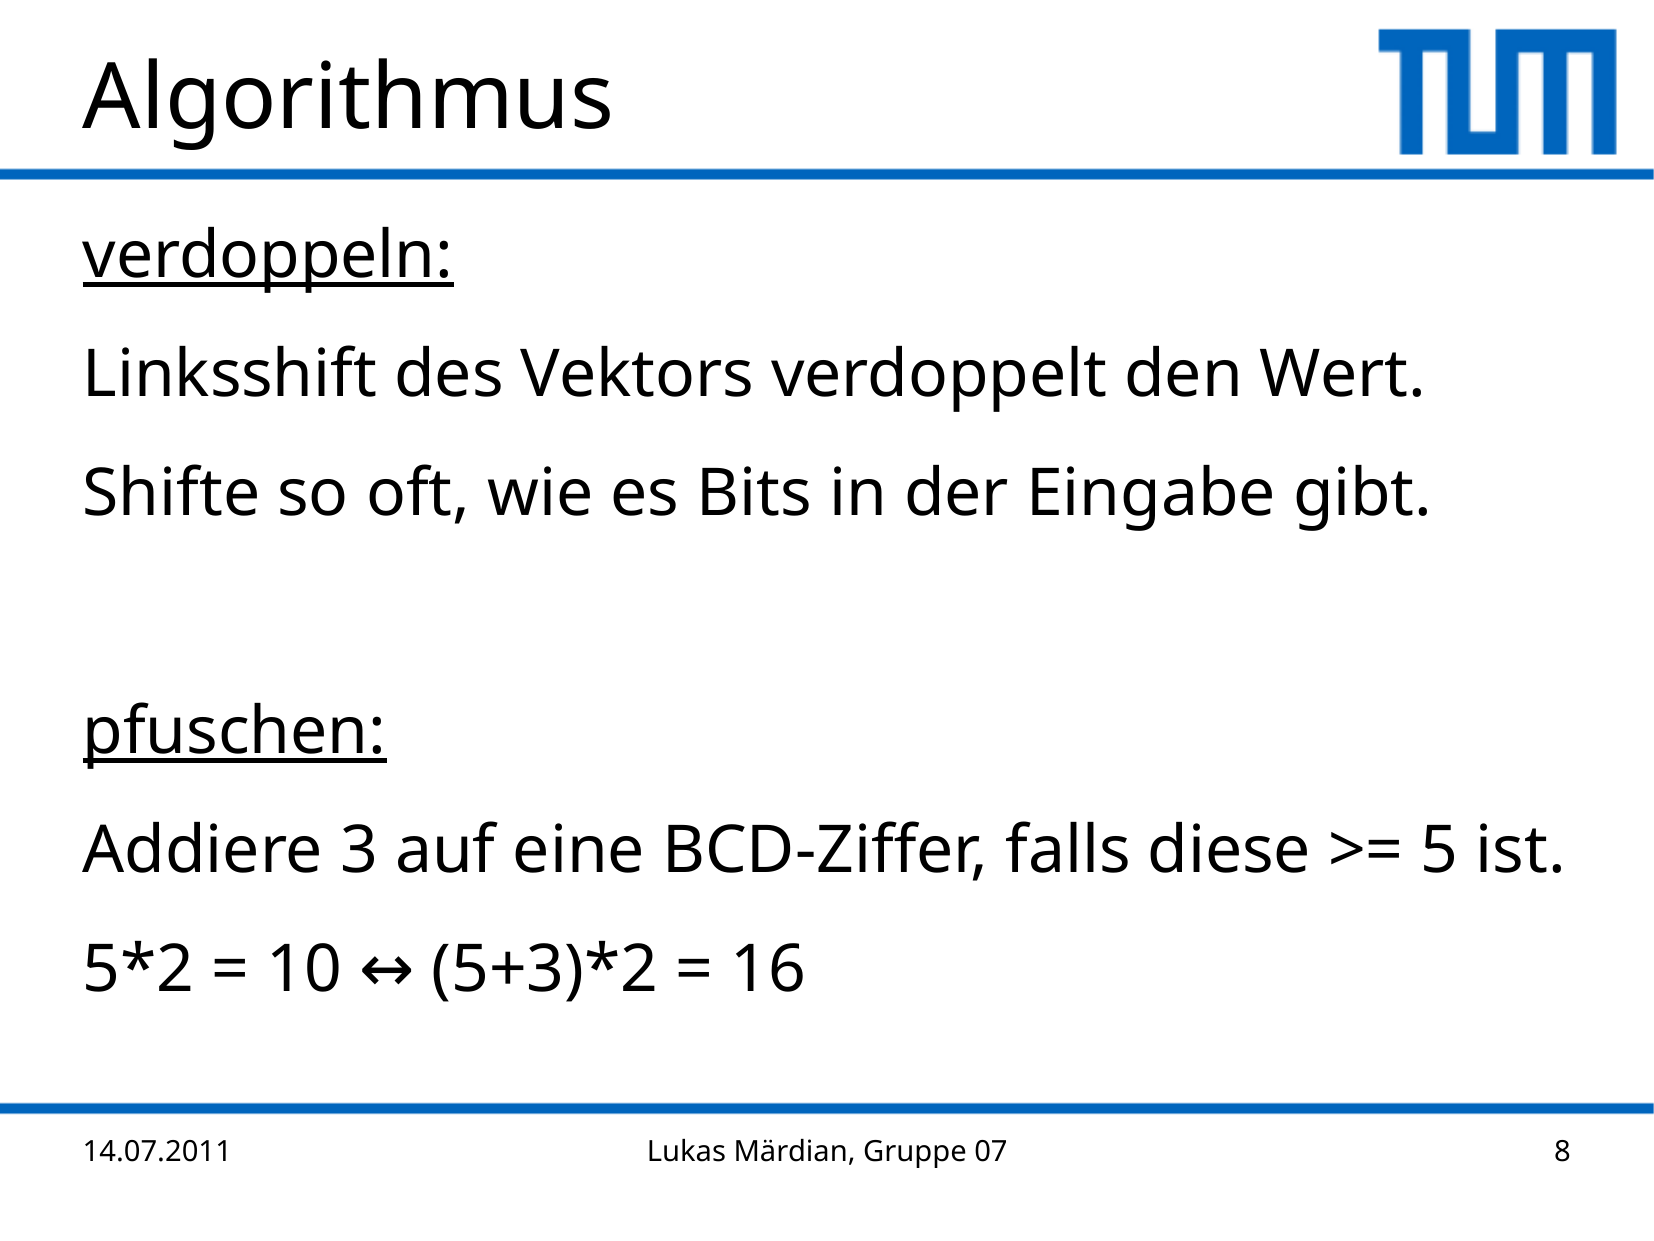

# Algorithmus
verdoppeln:
Linksshift des Vektors verdoppelt den Wert.
Shifte so oft, wie es Bits in der Eingabe gibt.
pfuschen:
Addiere 3 auf eine BCD-Ziffer, falls diese >= 5 ist.
5*2 = 10 ↔ (5+3)*2 = 16
14.07.2011
Lukas Märdian, Gruppe 07
8